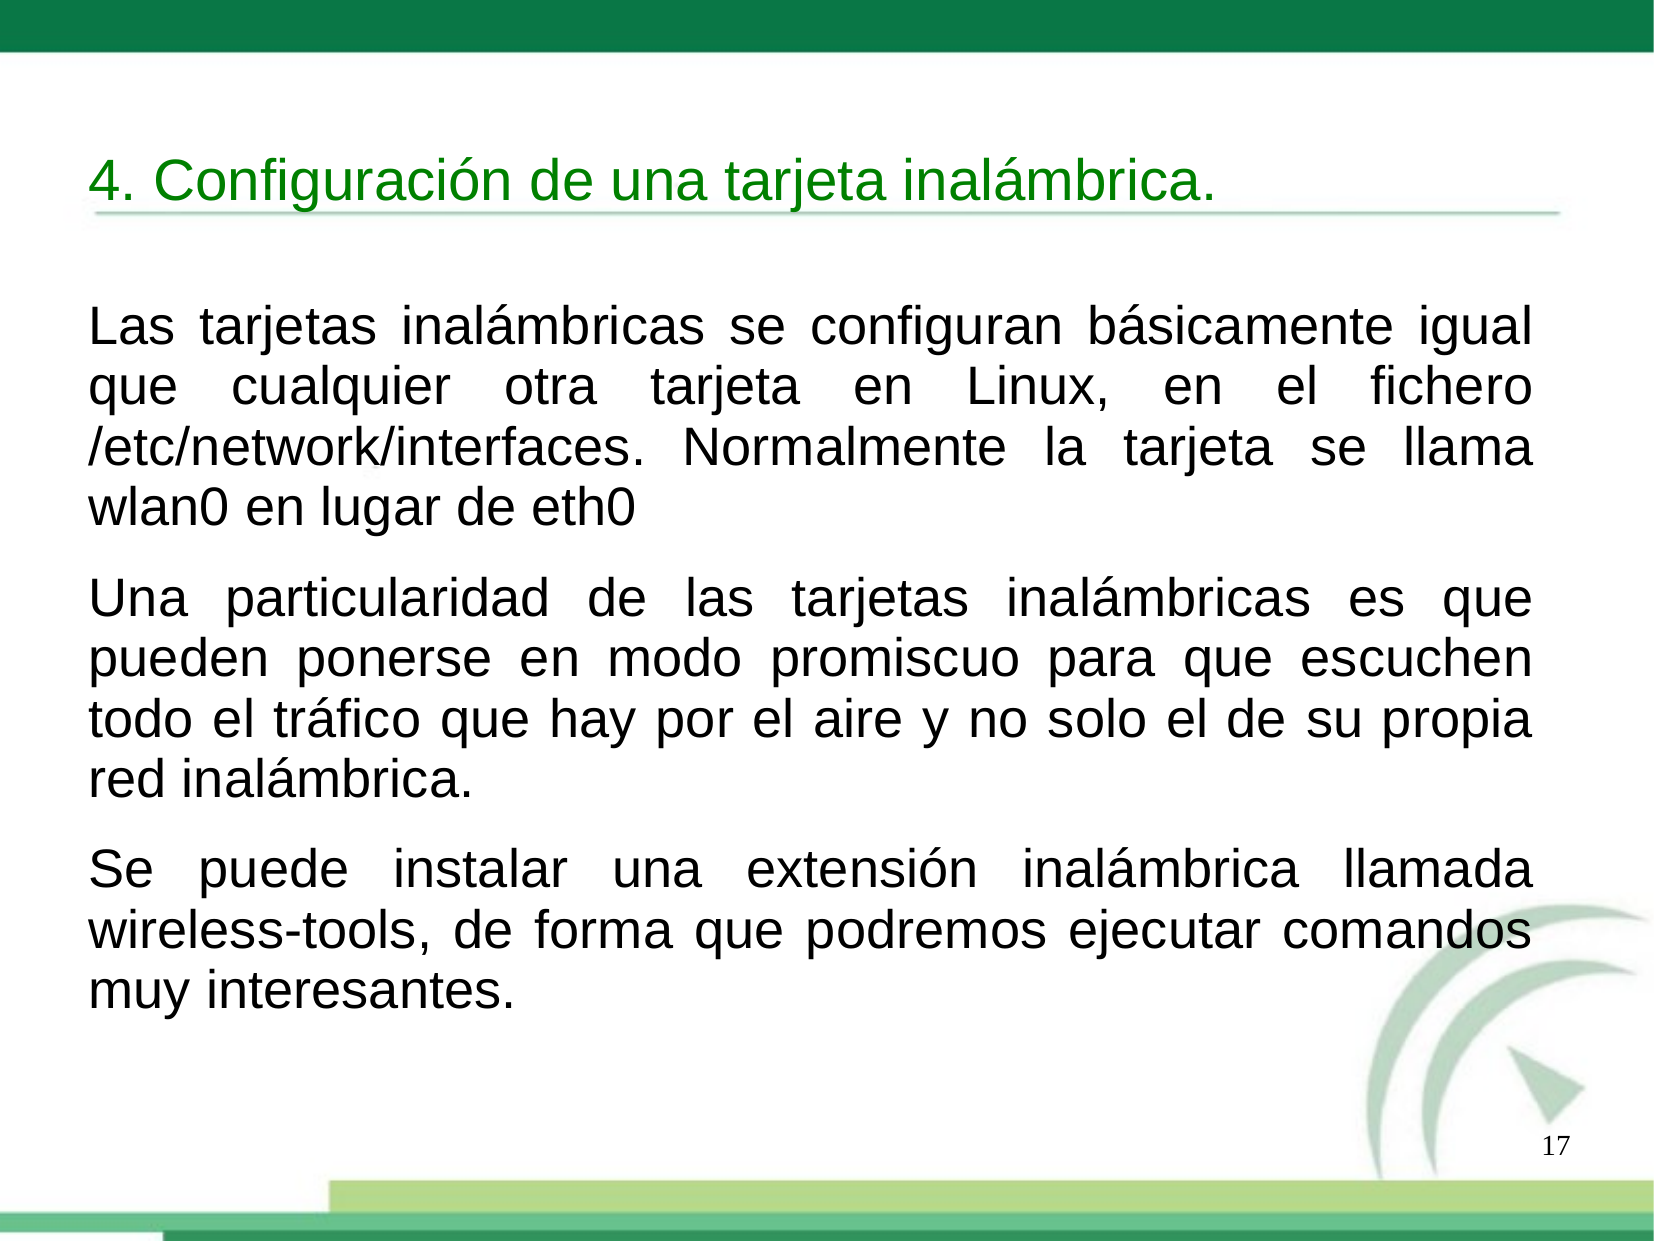

4. Configuración de una tarjeta inalámbrica.
# Las tarjetas inalámbricas se configuran básicamente igual que cualquier otra tarjeta en Linux, en el fichero /etc/network/interfaces. Normalmente la tarjeta se llama wlan0 en lugar de eth0
Una particularidad de las tarjetas inalámbricas es que pueden ponerse en modo promiscuo para que escuchen todo el tráfico que hay por el aire y no solo el de su propia red inalámbrica.
Se puede instalar una extensión inalámbrica llamada wireless-tools, de forma que podremos ejecutar comandos muy interesantes.
17